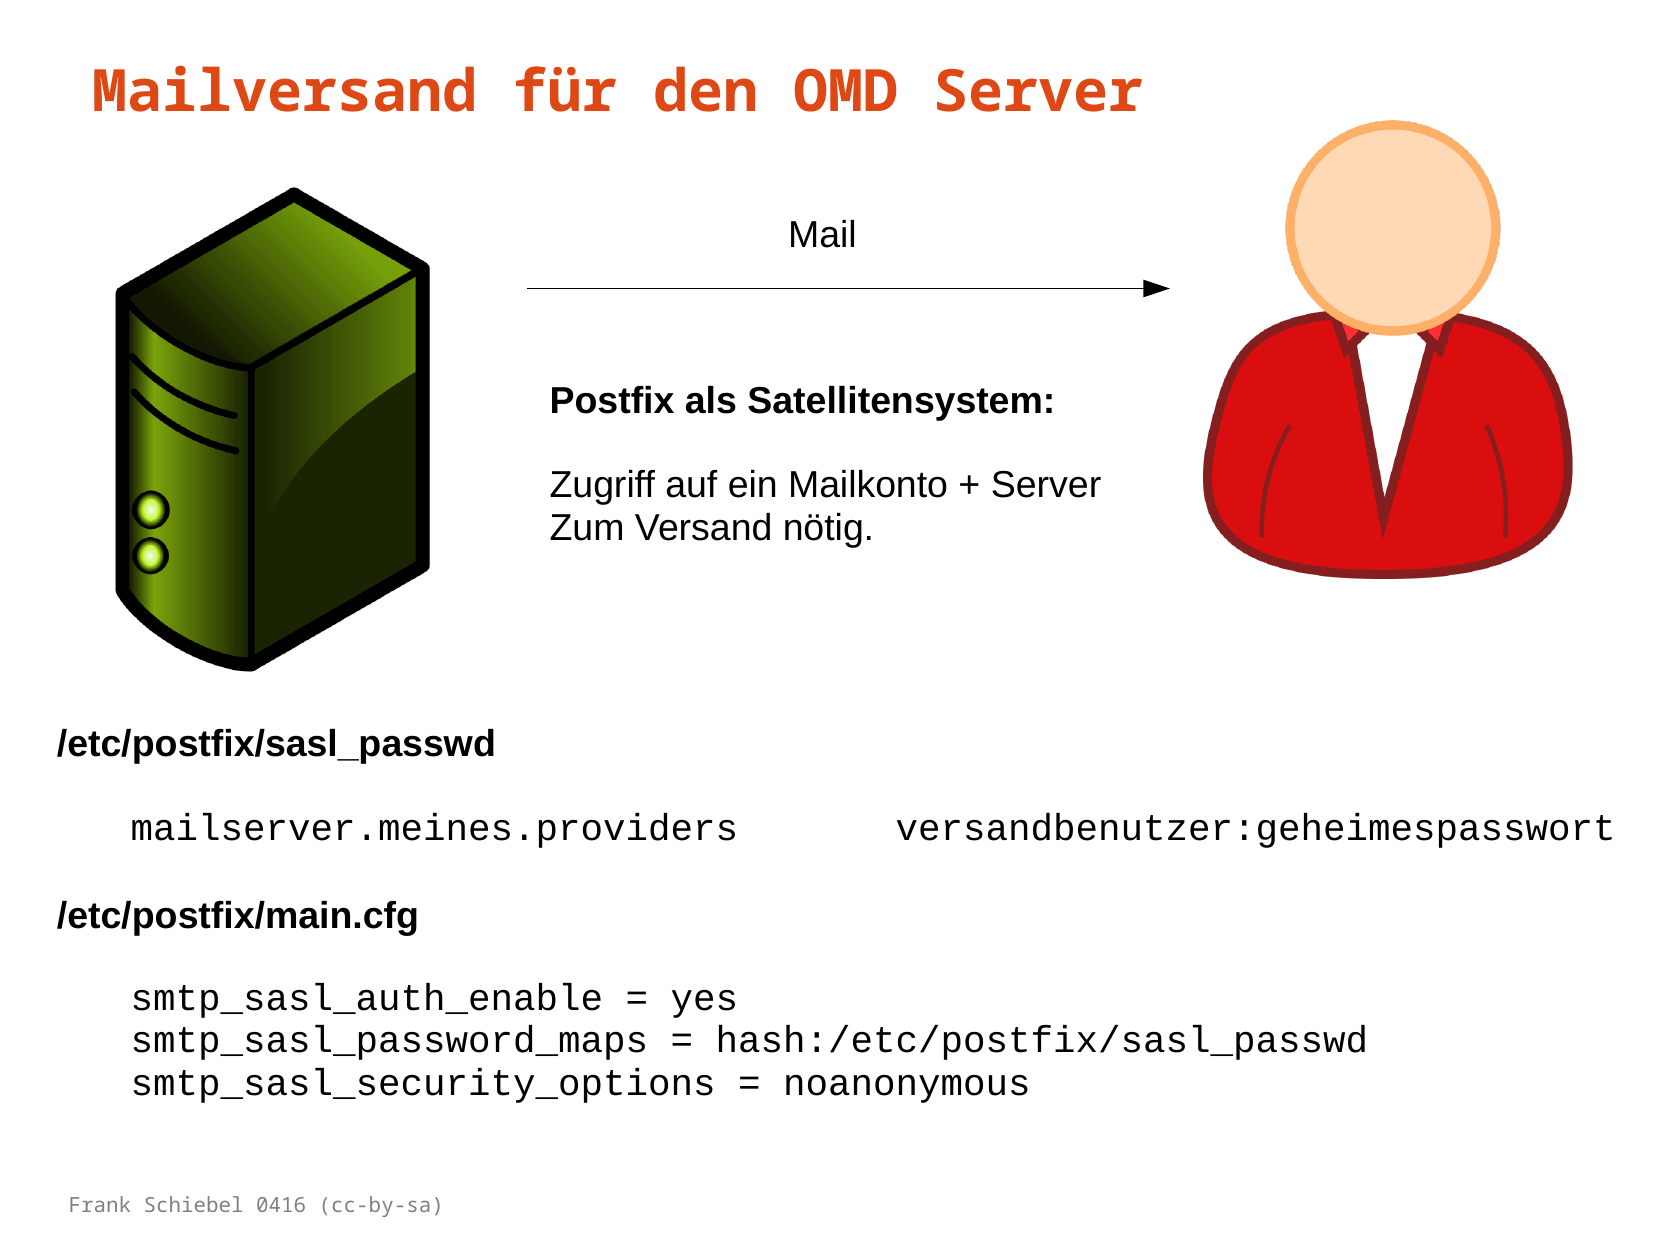

Mailversand für den OMD Server
Mail
Postfix als Satellitensystem:
Zugriff auf ein Mailkonto + Server
Zum Versand nötig.
/etc/postfix/sasl_passwd
	mailserver.meines.providers versandbenutzer:geheimespasswort
/etc/postfix/main.cfg
	smtp_sasl_auth_enable = yes
 	smtp_sasl_password_maps = hash:/etc/postfix/sasl_passwd
 	smtp_sasl_security_options = noanonymous